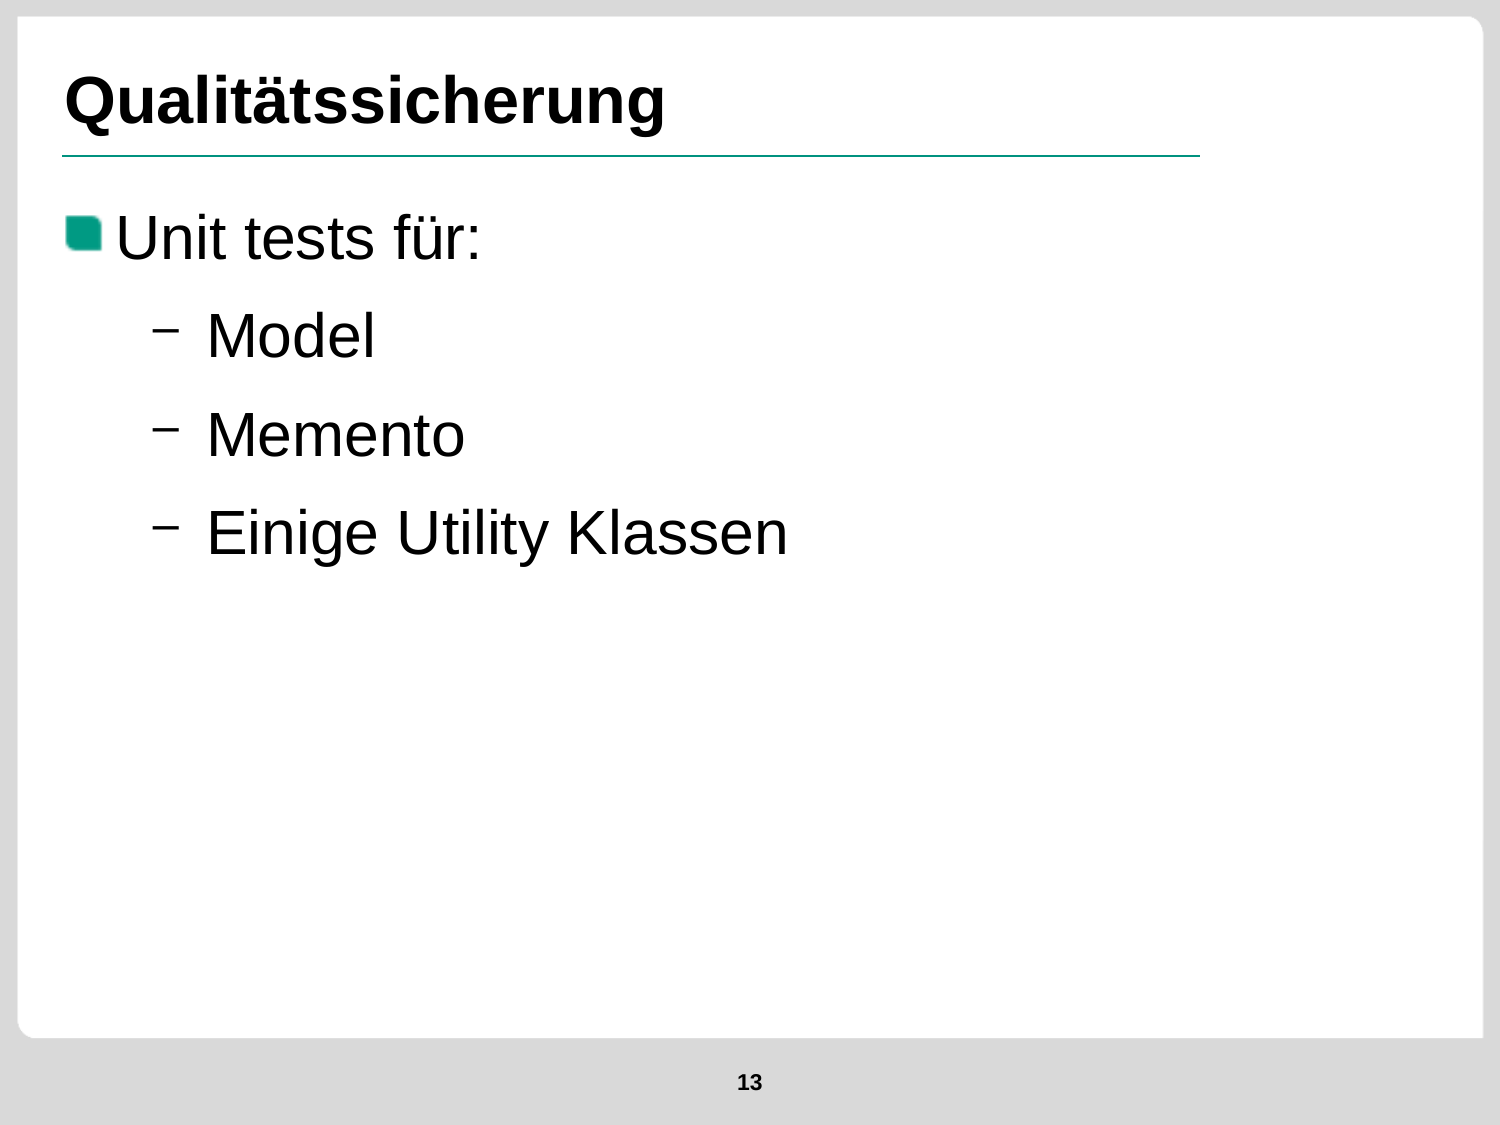

# Qualitätssicherung
Unit tests für:
Model
Memento
Einige Utility Klassen